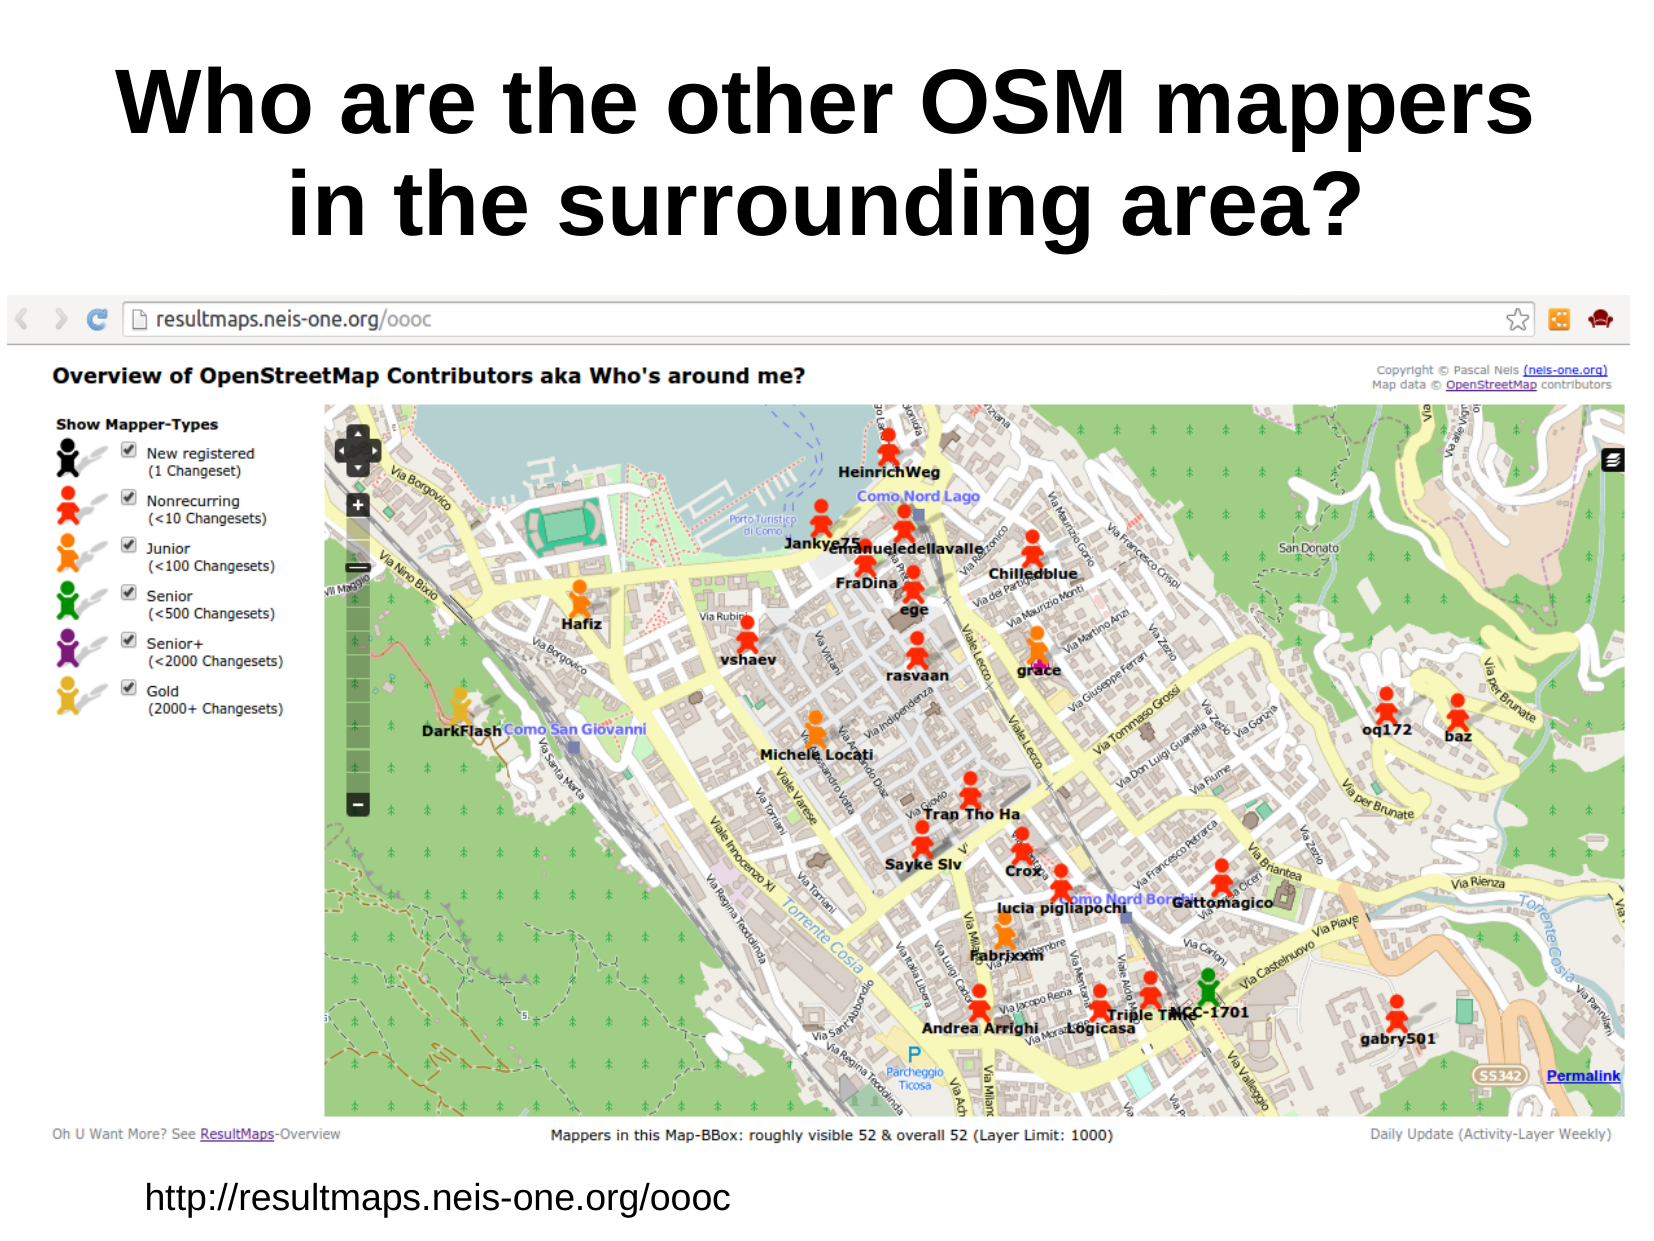

# Who are the other OSM mappers in the surrounding area?
http://resultmaps.neis-one.org/oooc